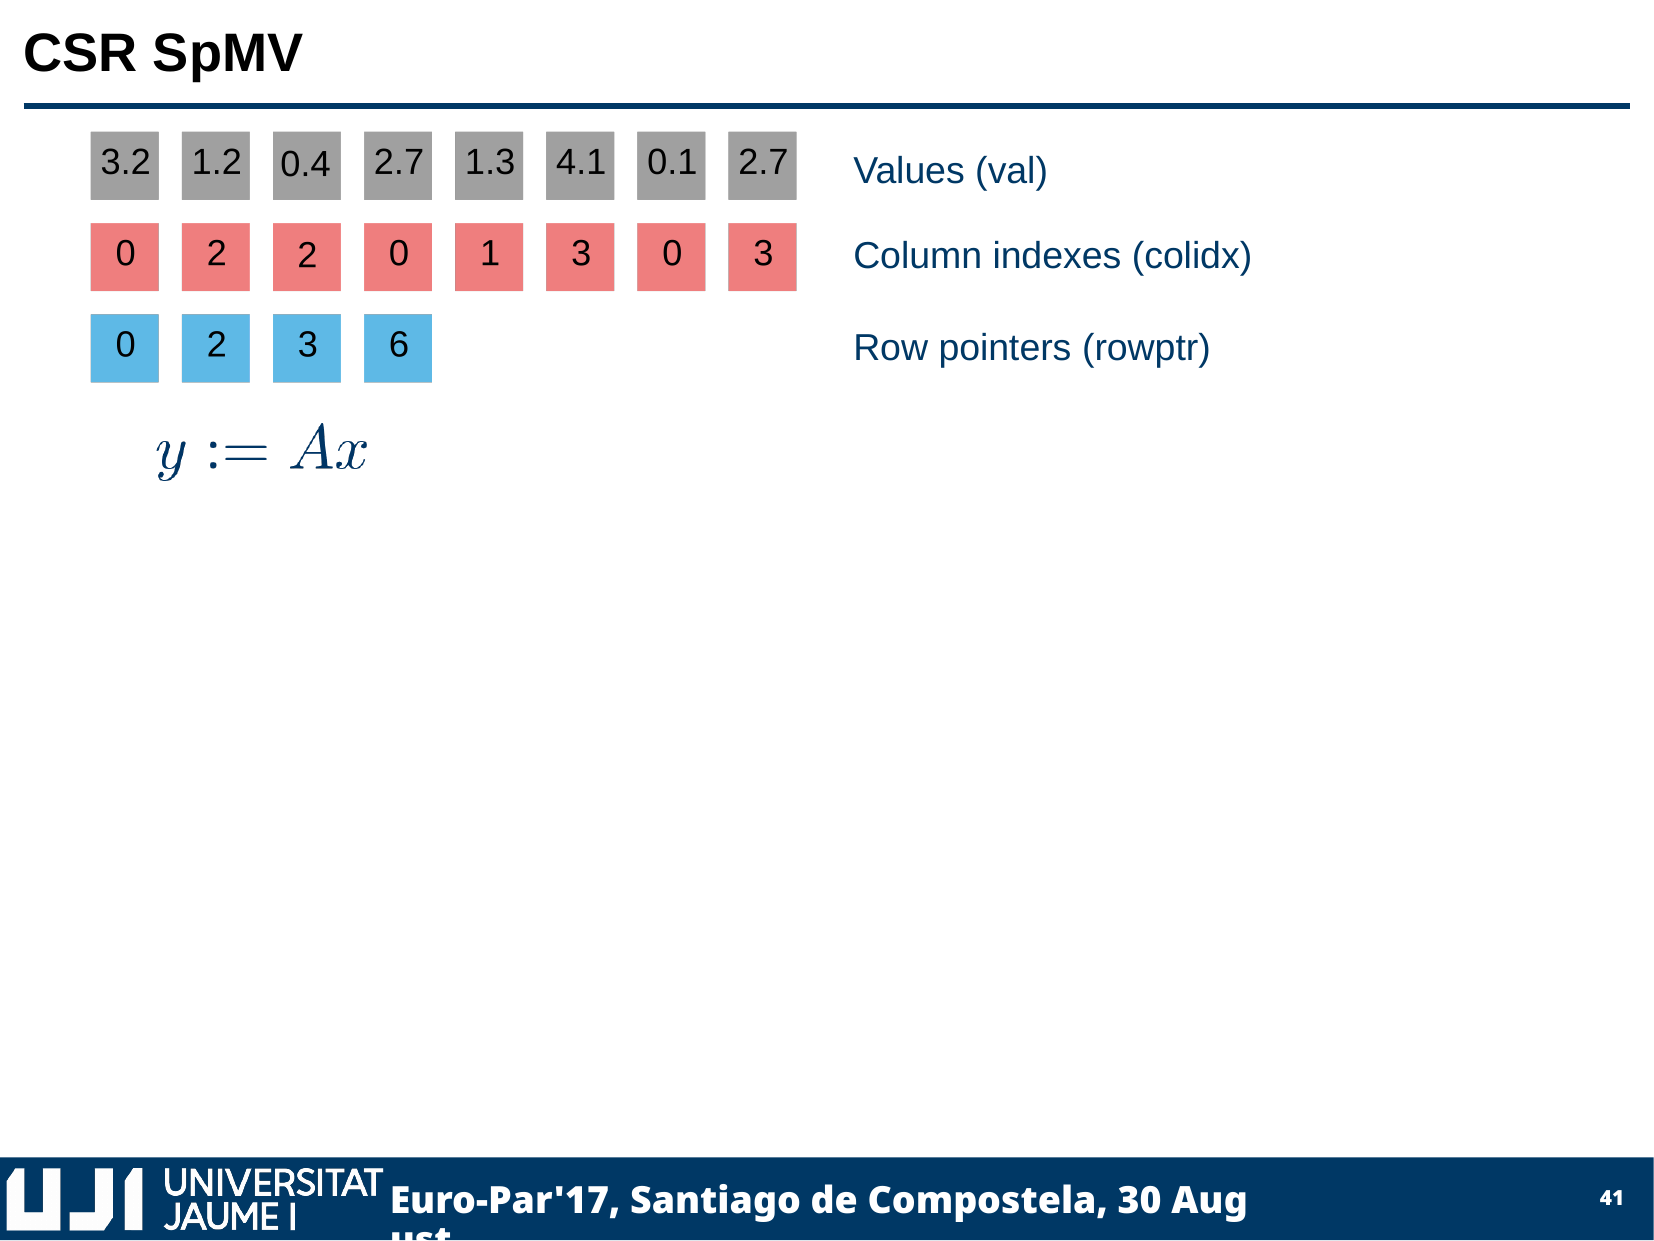

# CSR SpMV
Values (val)
Column indexes (colidx)
Row pointers (rowptr)
Euro-Par'17, Santiago de Compostela, 30 August
41